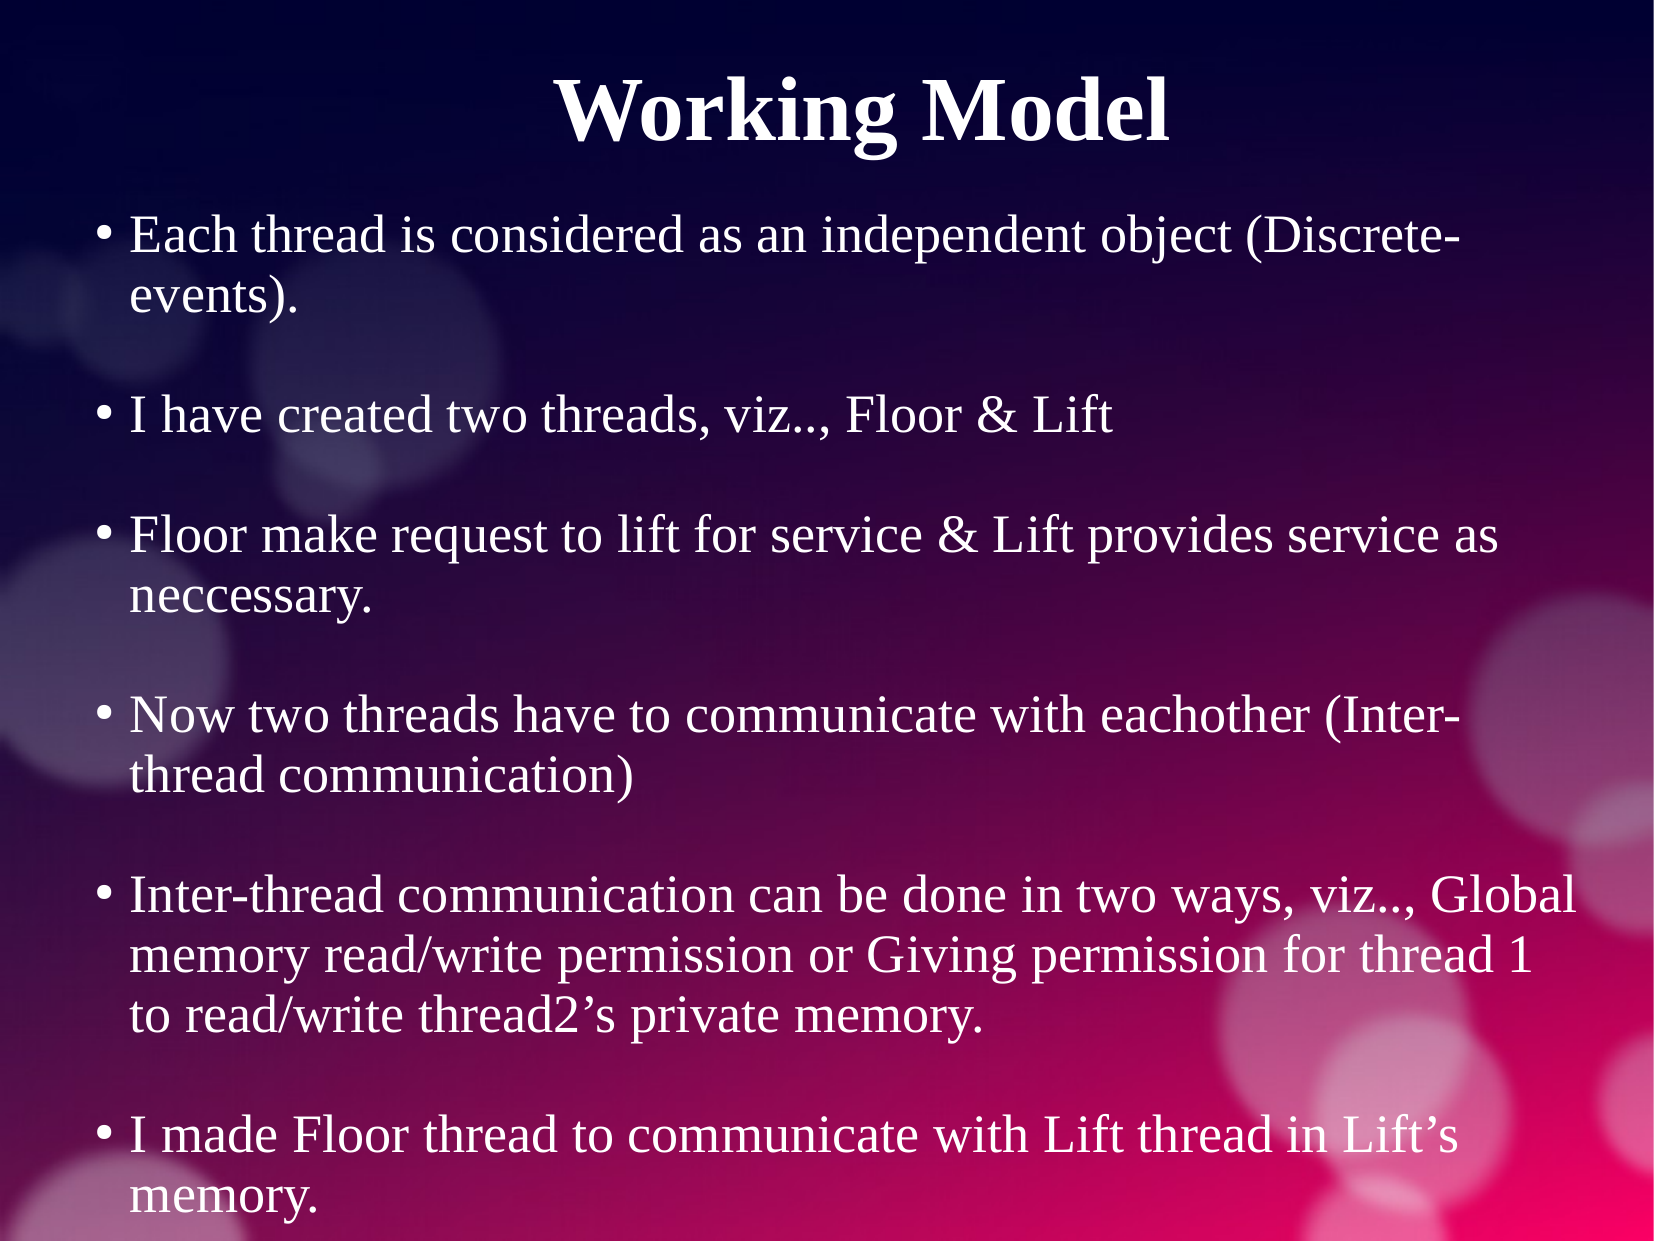

# Working Model
Each thread is considered as an independent object (Discrete-events).
I have created two threads, viz.., Floor & Lift
Floor make request to lift for service & Lift provides service as neccessary.
Now two threads have to communicate with eachother (Inter-thread communication)
Inter-thread communication can be done in two ways, viz.., Global memory read/write permission or Giving permission for thread 1 to read/write thread2’s private memory.
I made Floor thread to communicate with Lift thread in Lift’s memory.